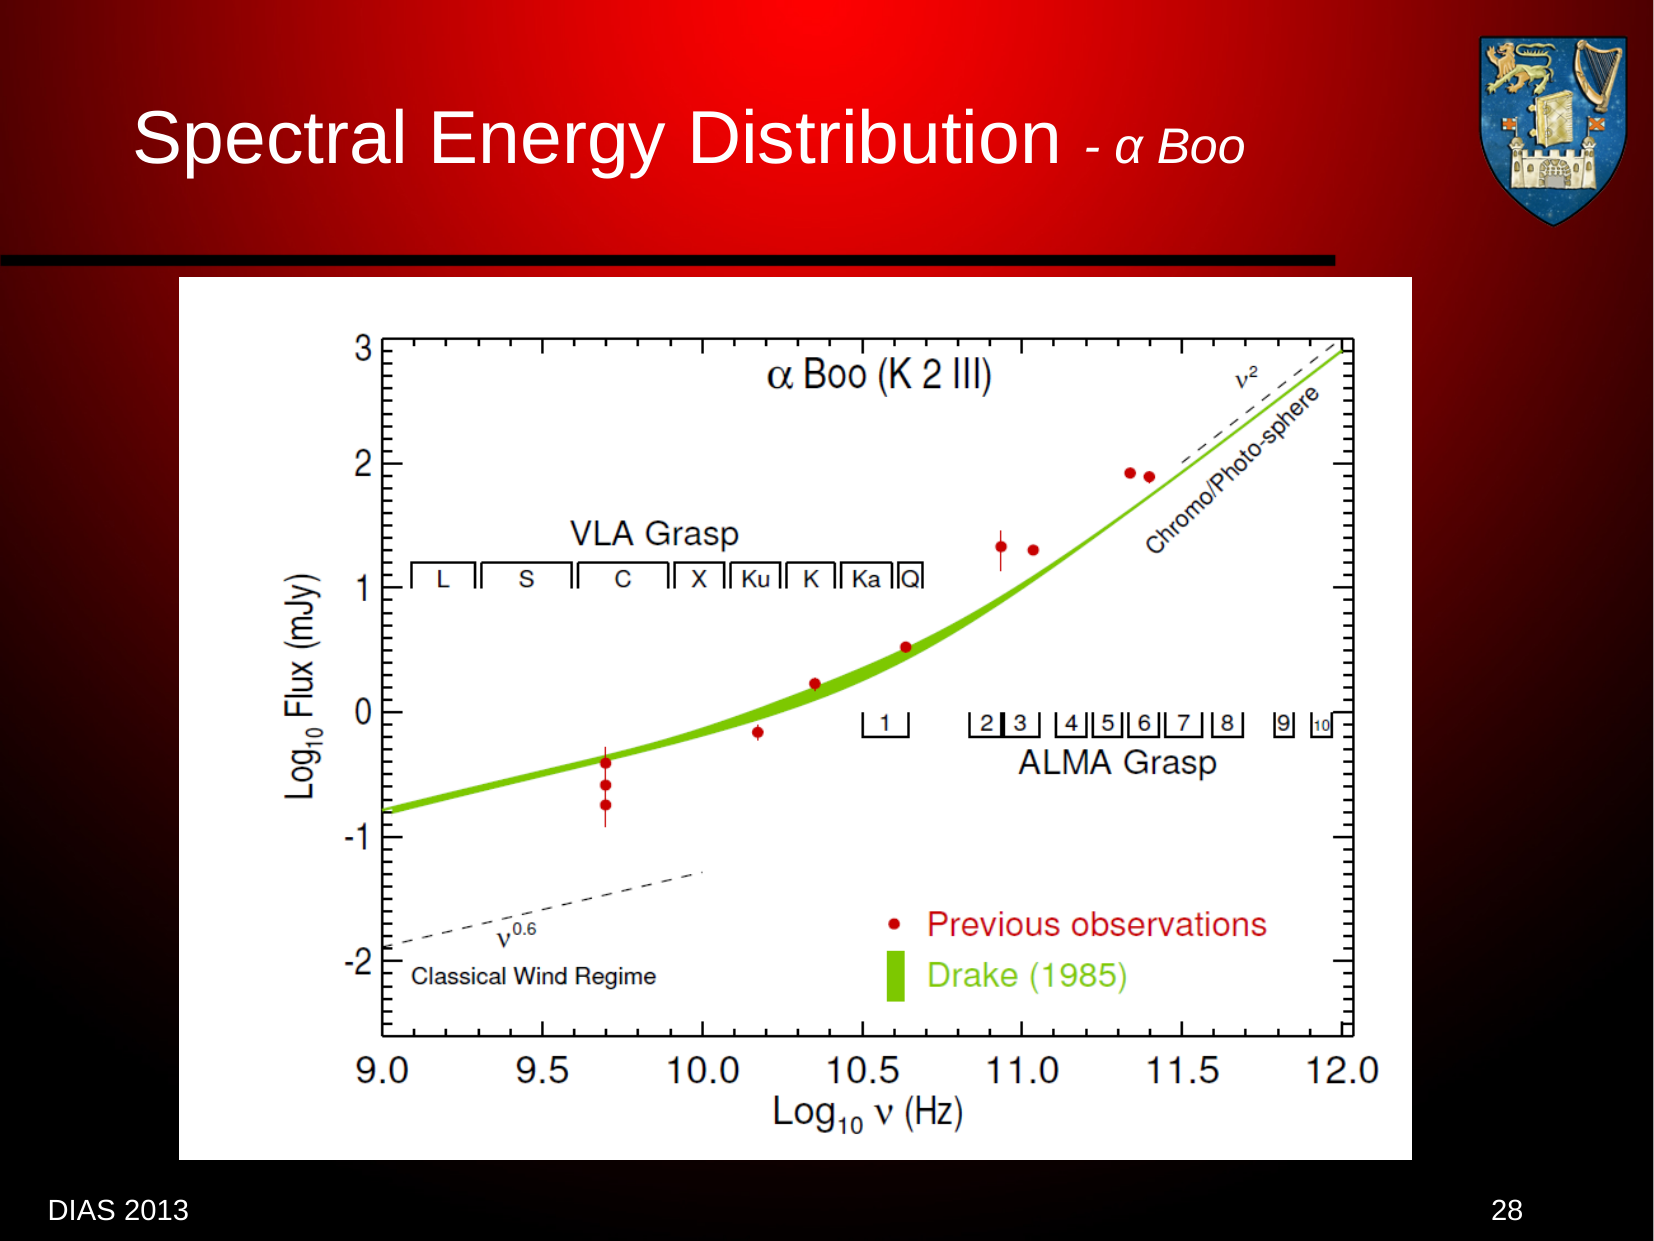

Spectral Energy Distribution - α Boo
October 3-5 2012
Radio
 DIAS 2013					 	 		 										28